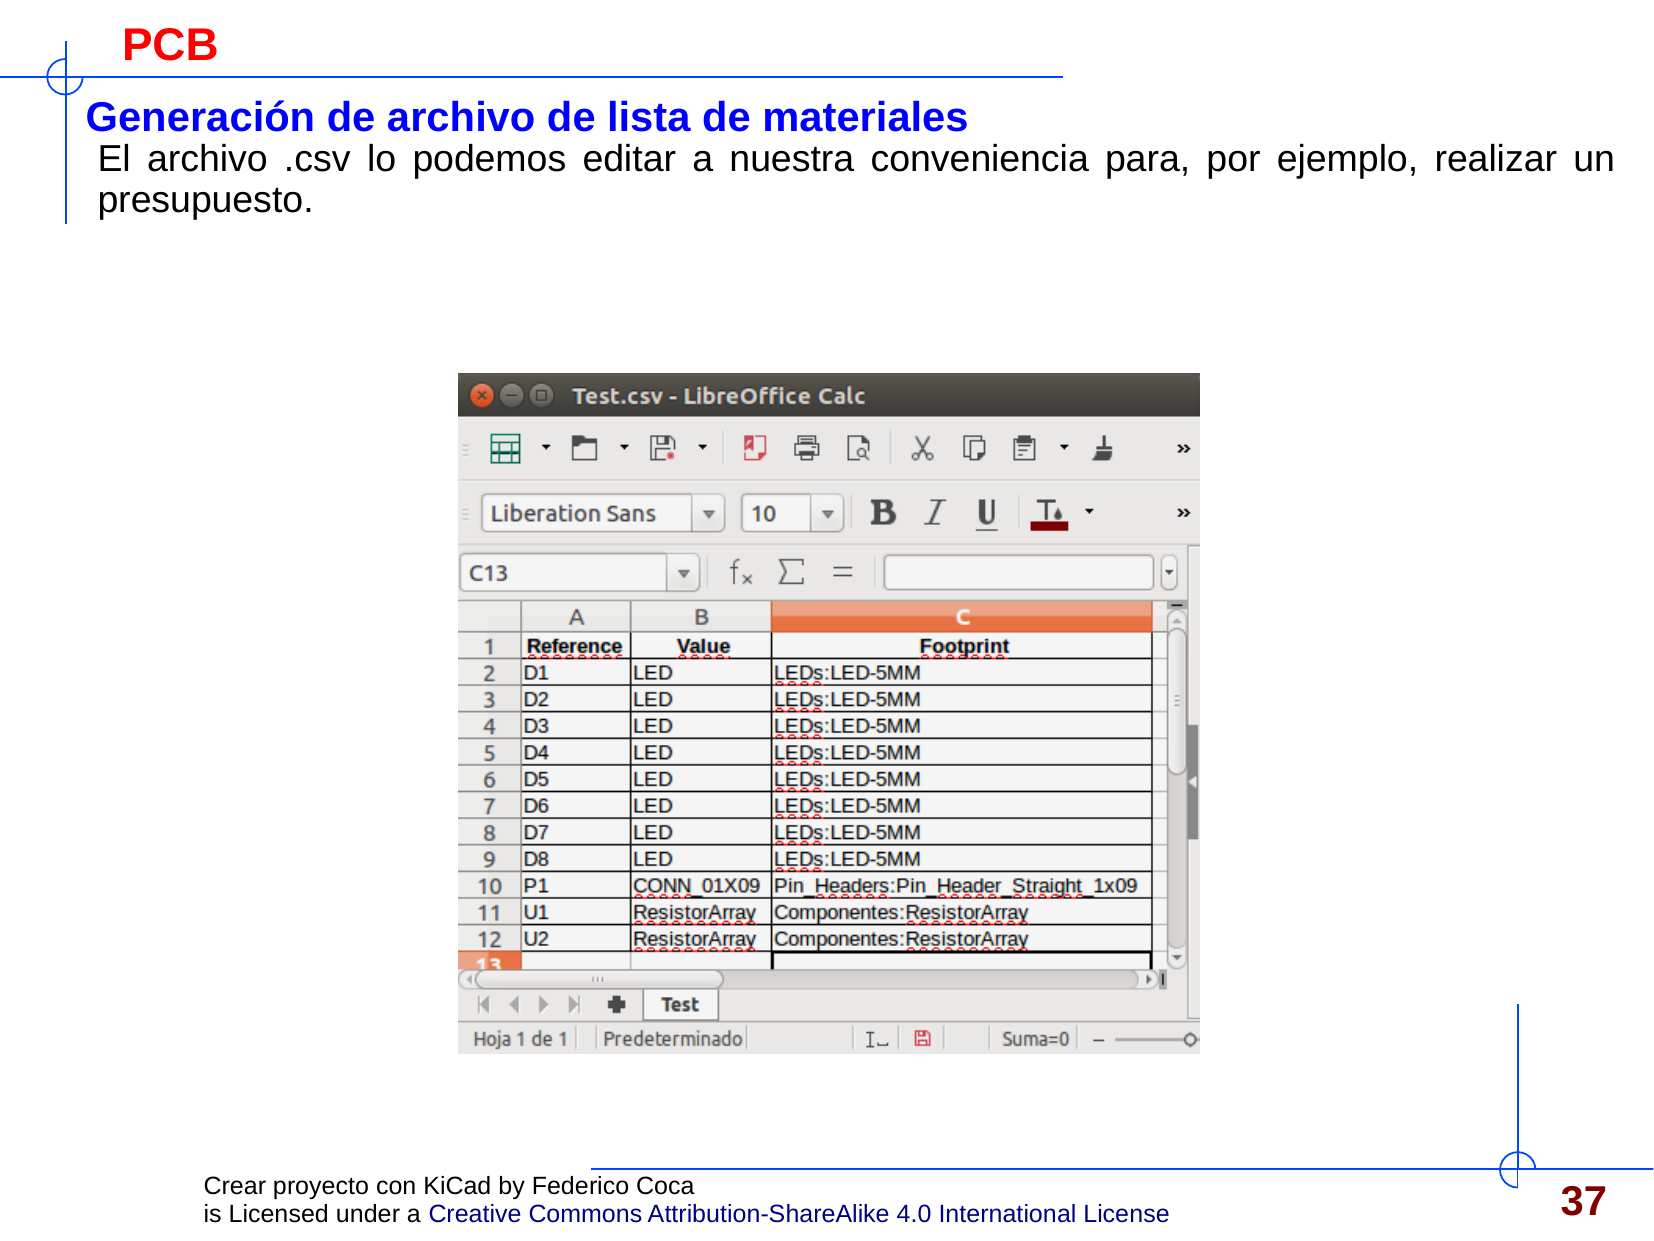

PCB
Generación de archivo de lista de materiales
El archivo .csv lo podemos editar a nuestra conveniencia para, por ejemplo, realizar un presupuesto.
Crear proyecto con KiCad by Federico Coca
is Licensed under a Creative Commons Attribution-ShareAlike 4.0 International License